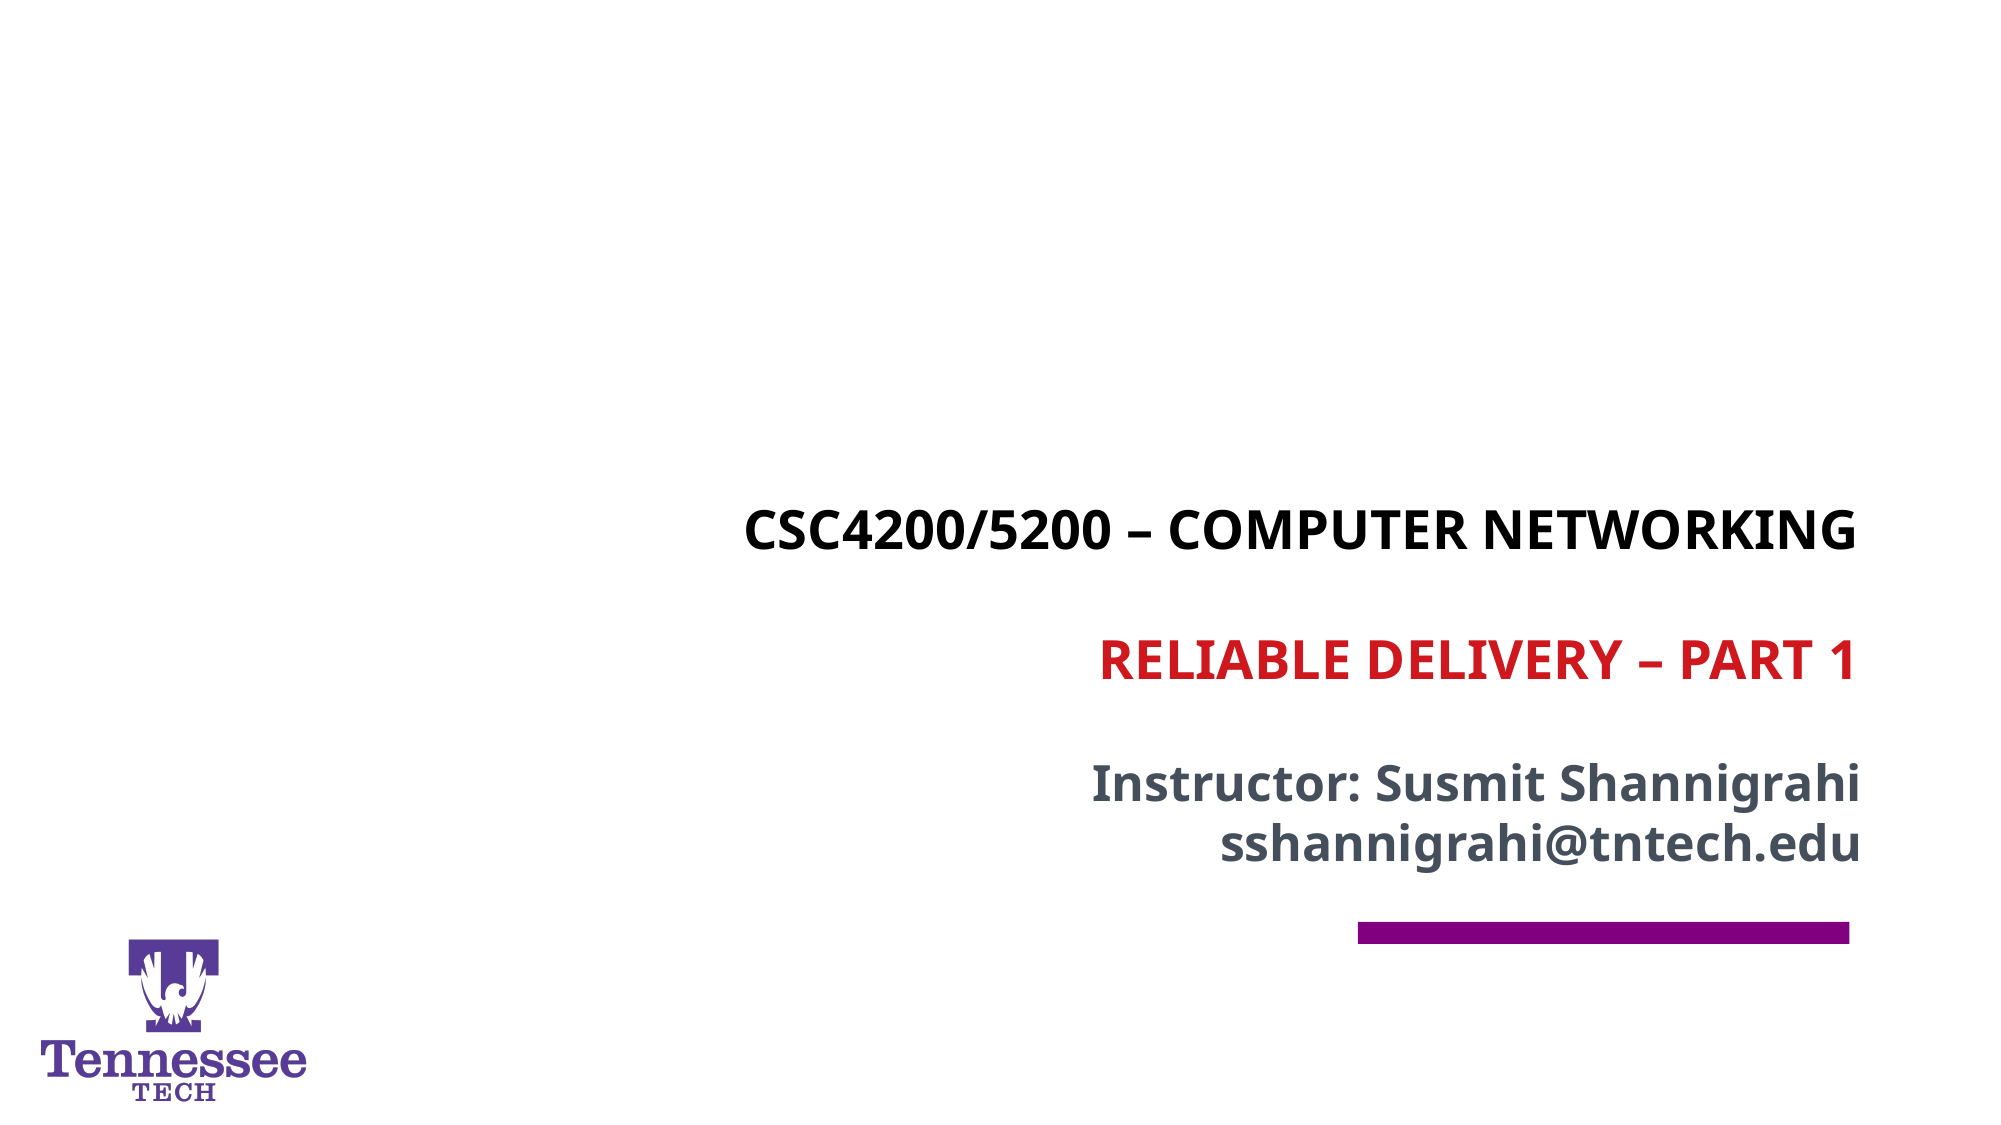

CSC4200/5200 – Computer Networking
Reliable Delivery – part 1
Instructor: Susmit Shannigrahi
sshannigrahi@tntech.edu